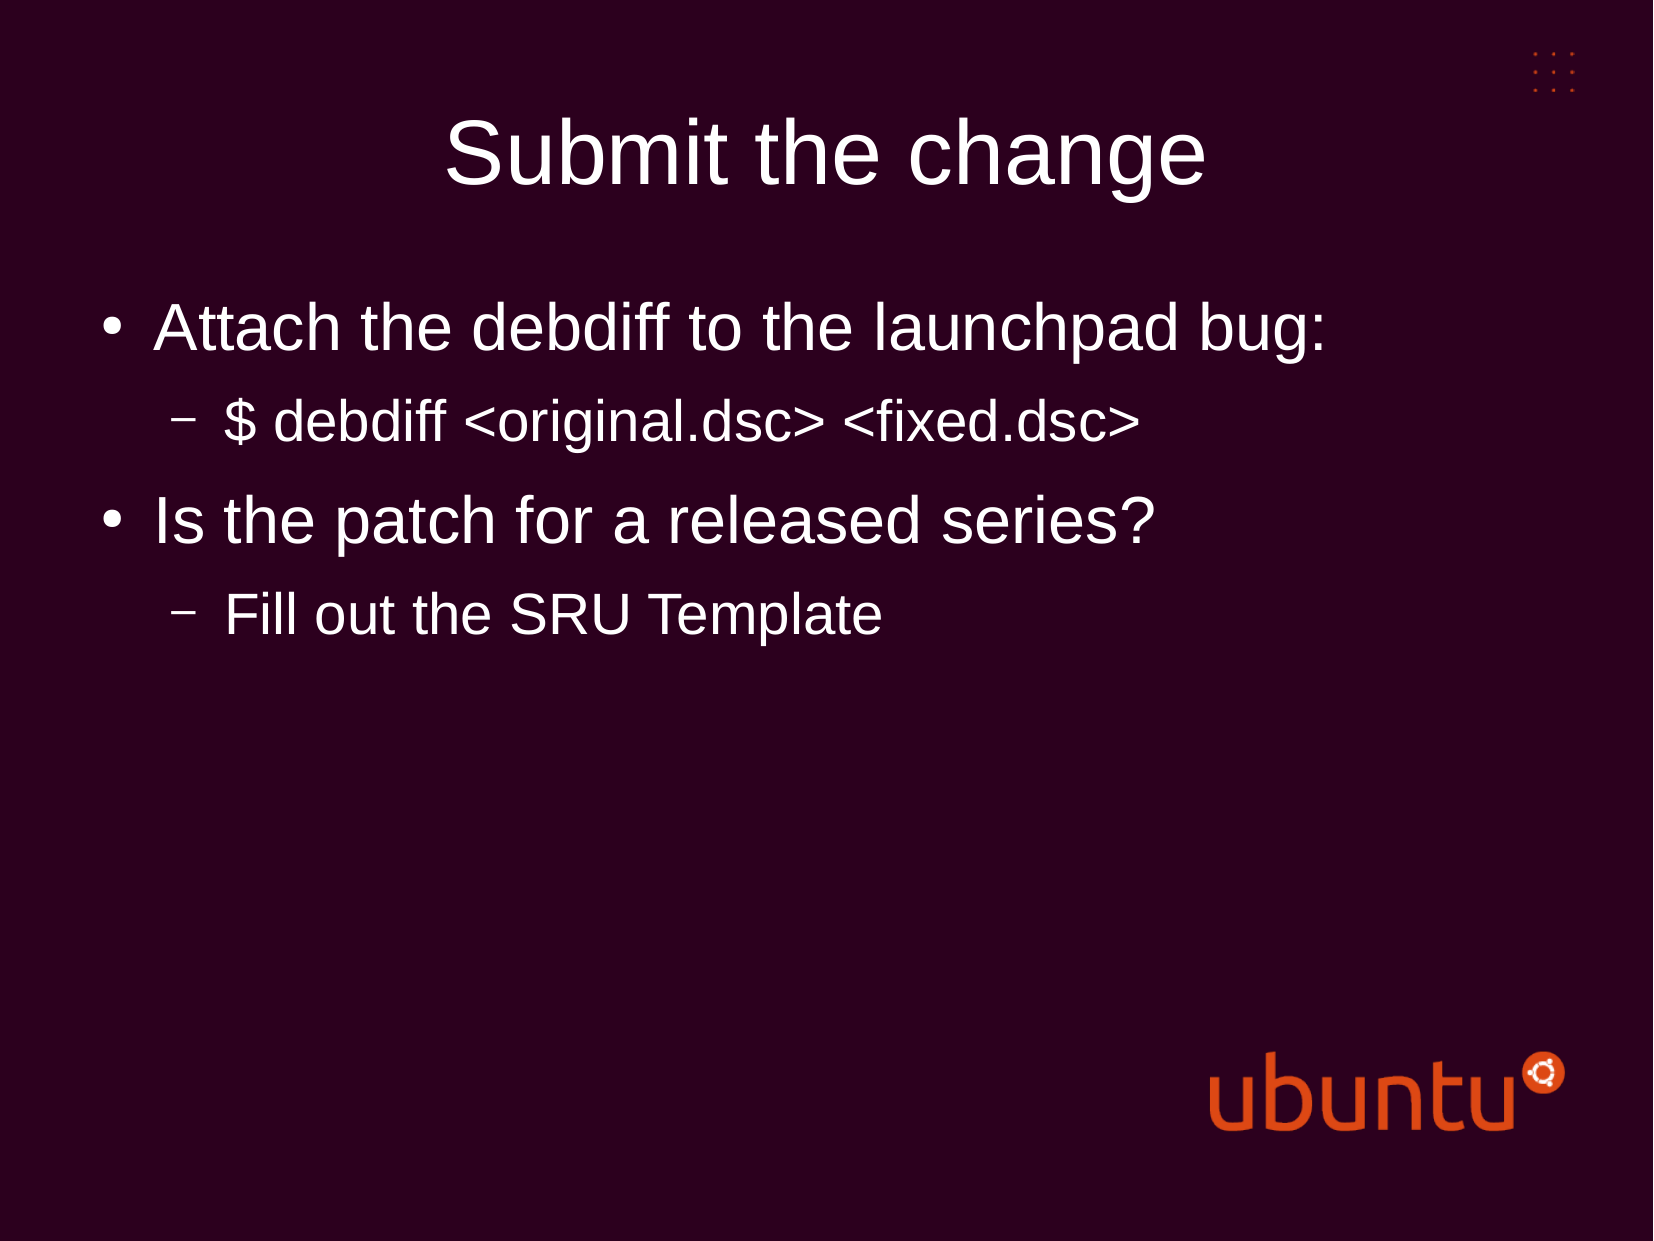

# Submit the change
Attach the debdiff to the launchpad bug:
$ debdiff <original.dsc> <fixed.dsc>
Is the patch for a released series?
Fill out the SRU Template